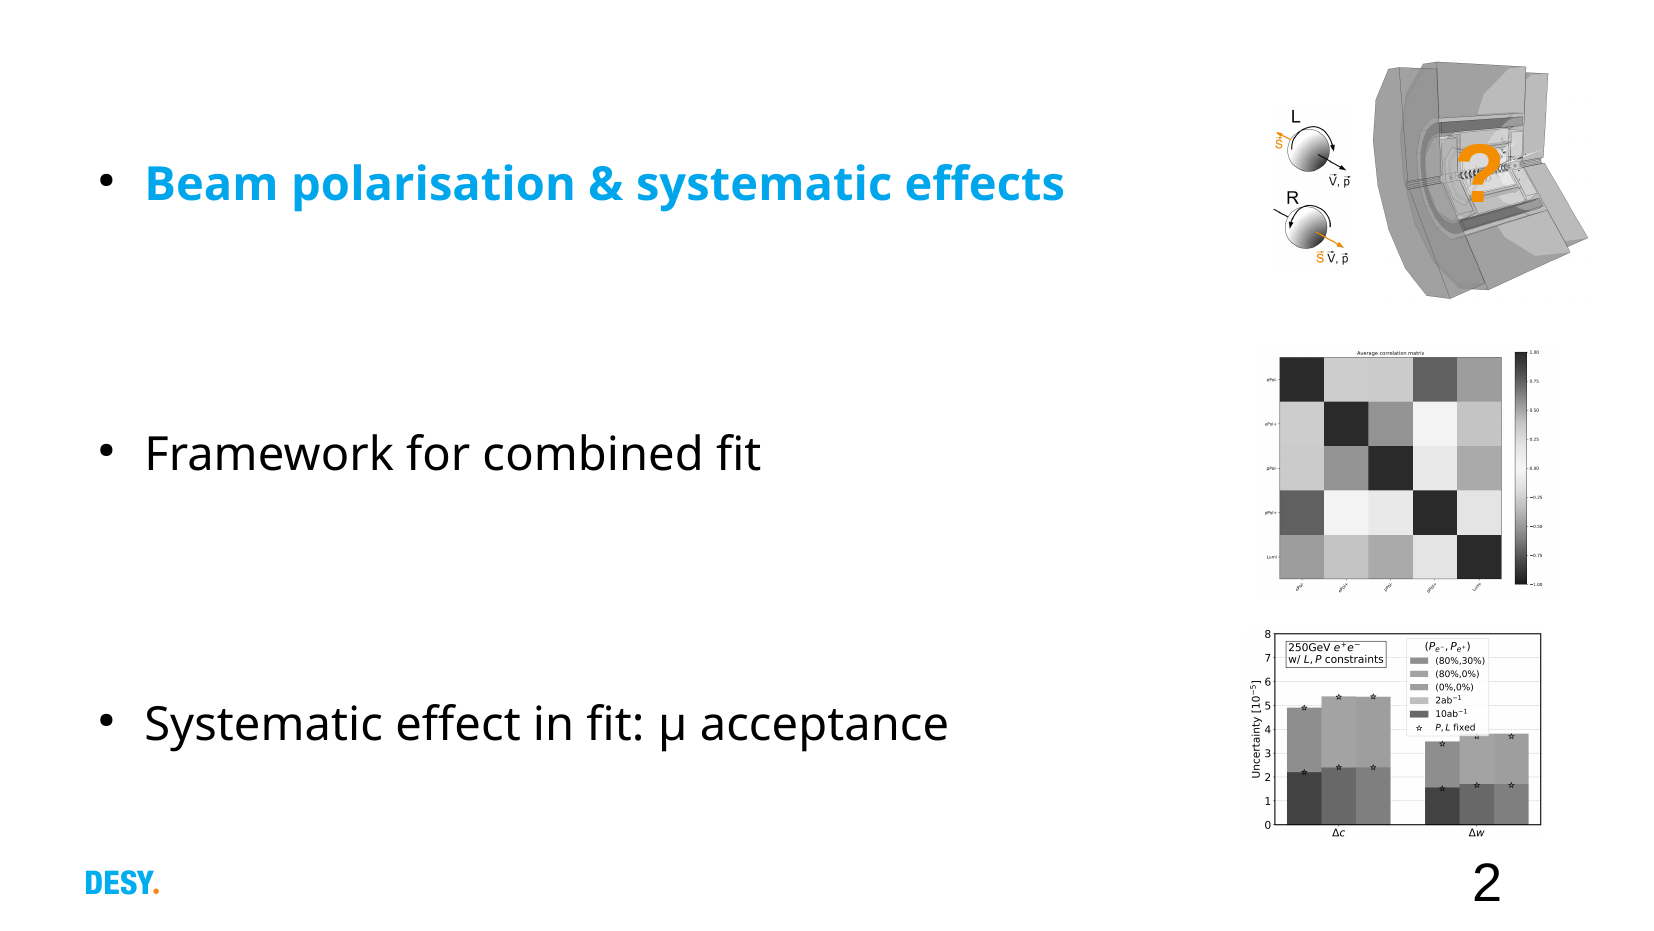

# Beam polarisation & systematic effects
Framework for combined fit
Systematic effect in fit: μ acceptance
?